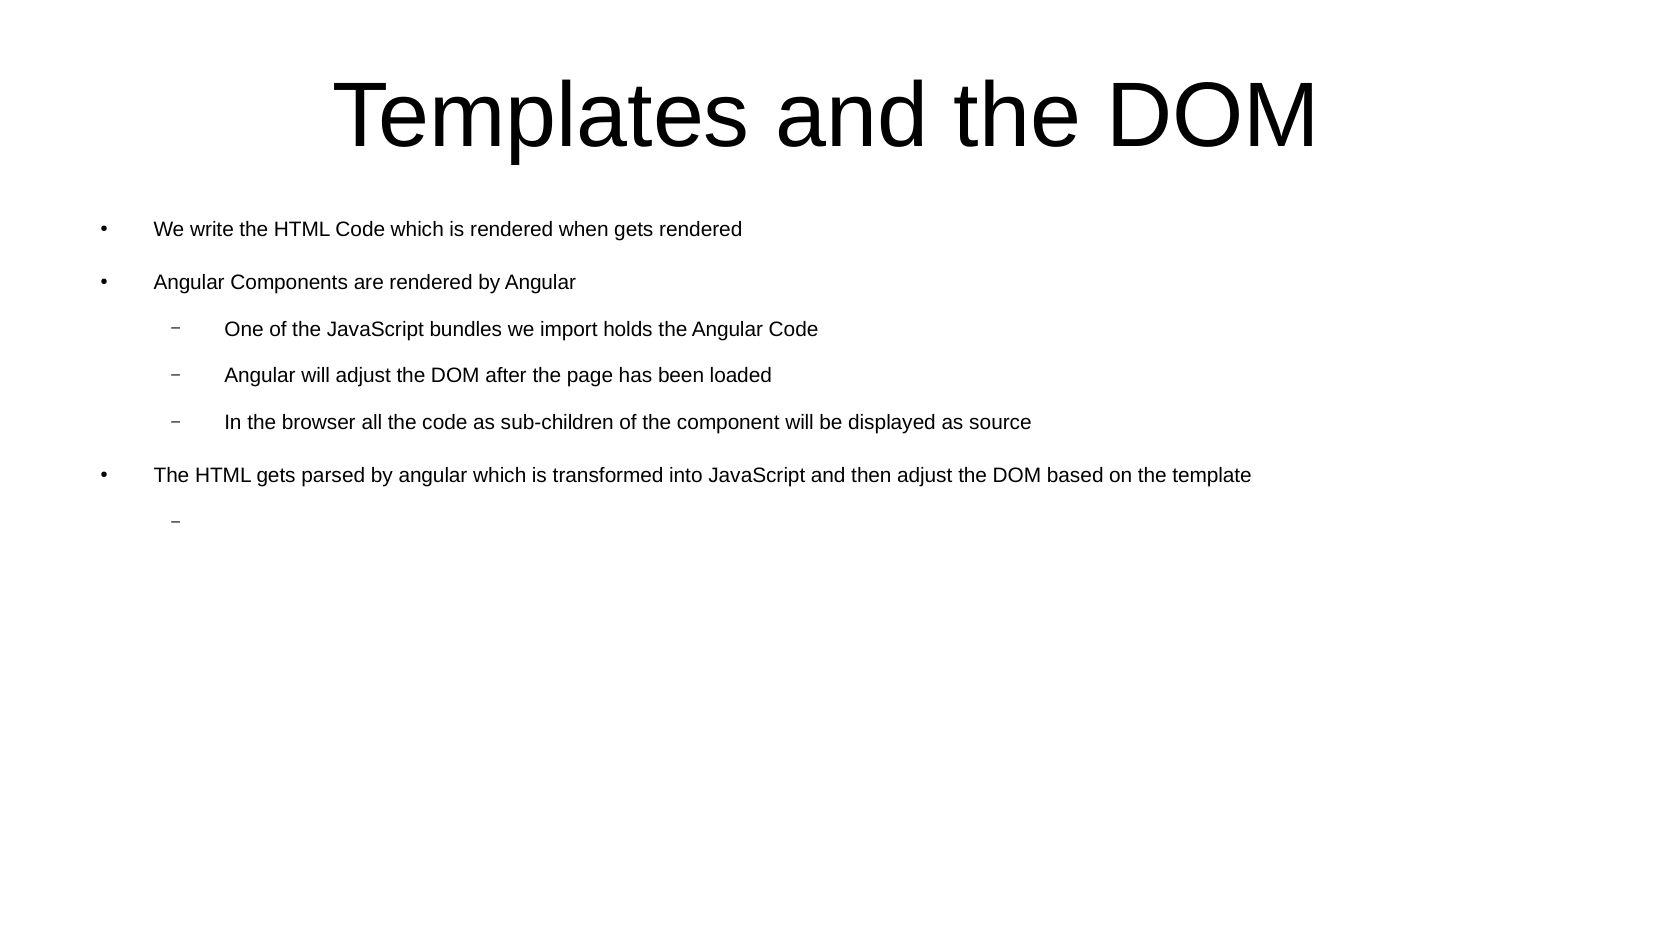

# Templates and the DOM
We write the HTML Code which is rendered when gets rendered
Angular Components are rendered by Angular
One of the JavaScript bundles we import holds the Angular Code
Angular will adjust the DOM after the page has been loaded
In the browser all the code as sub-children of the component will be displayed as source
The HTML gets parsed by angular which is transformed into JavaScript and then adjust the DOM based on the template